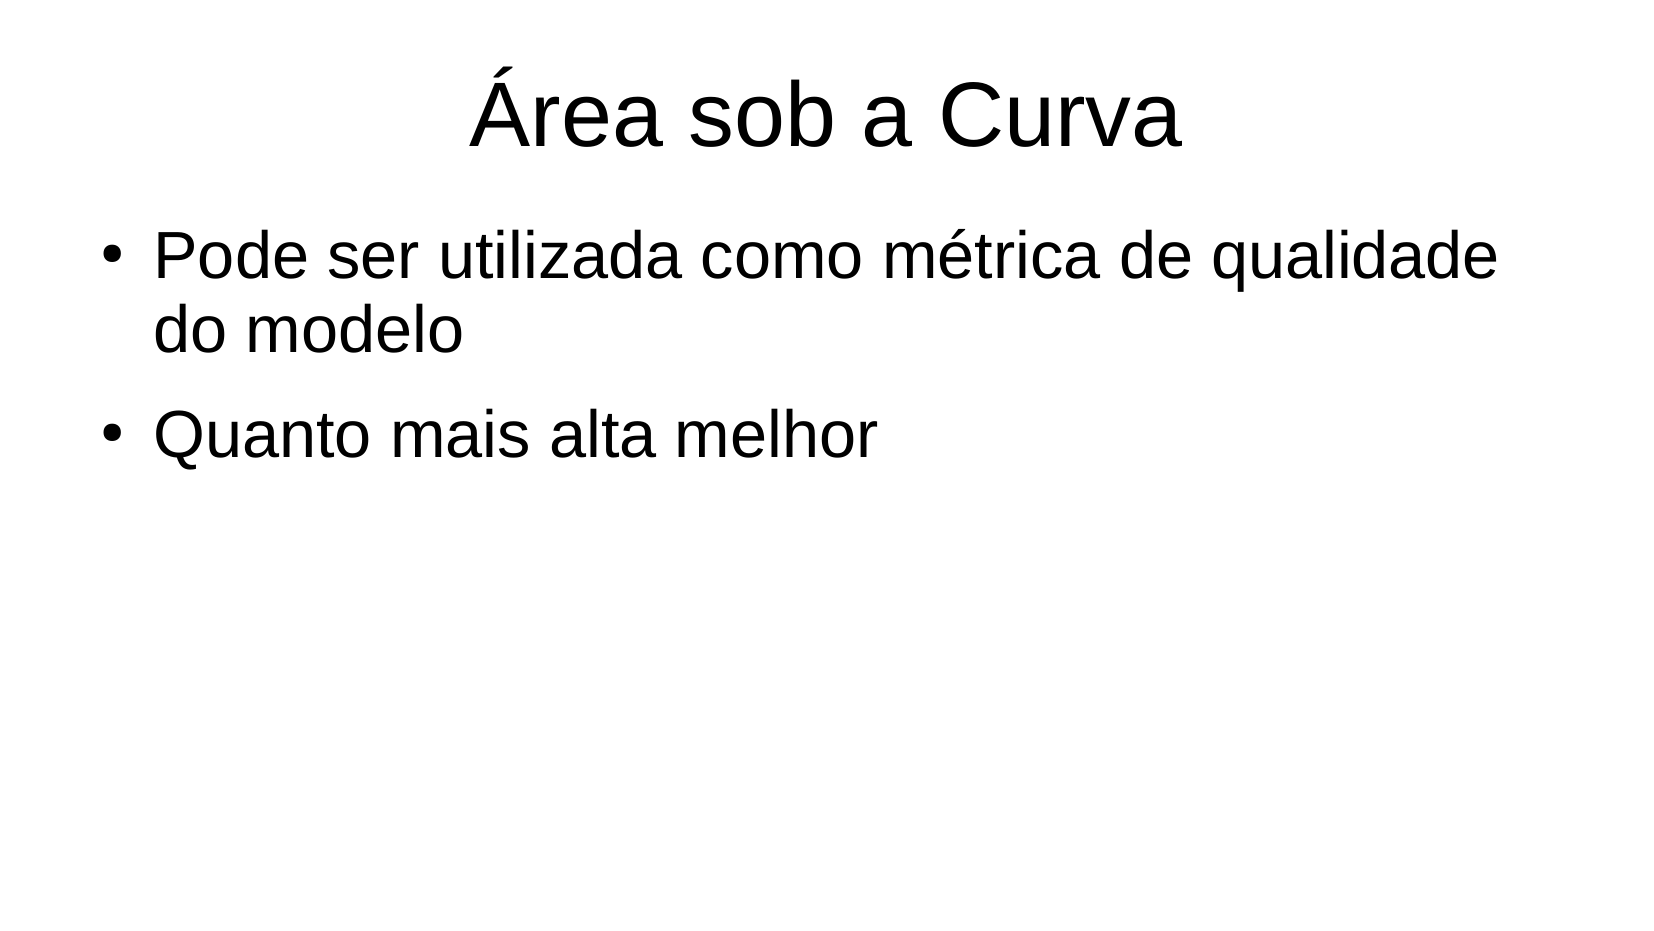

# Área sob a Curva
Pode ser utilizada como métrica de qualidade do modelo
Quanto mais alta melhor